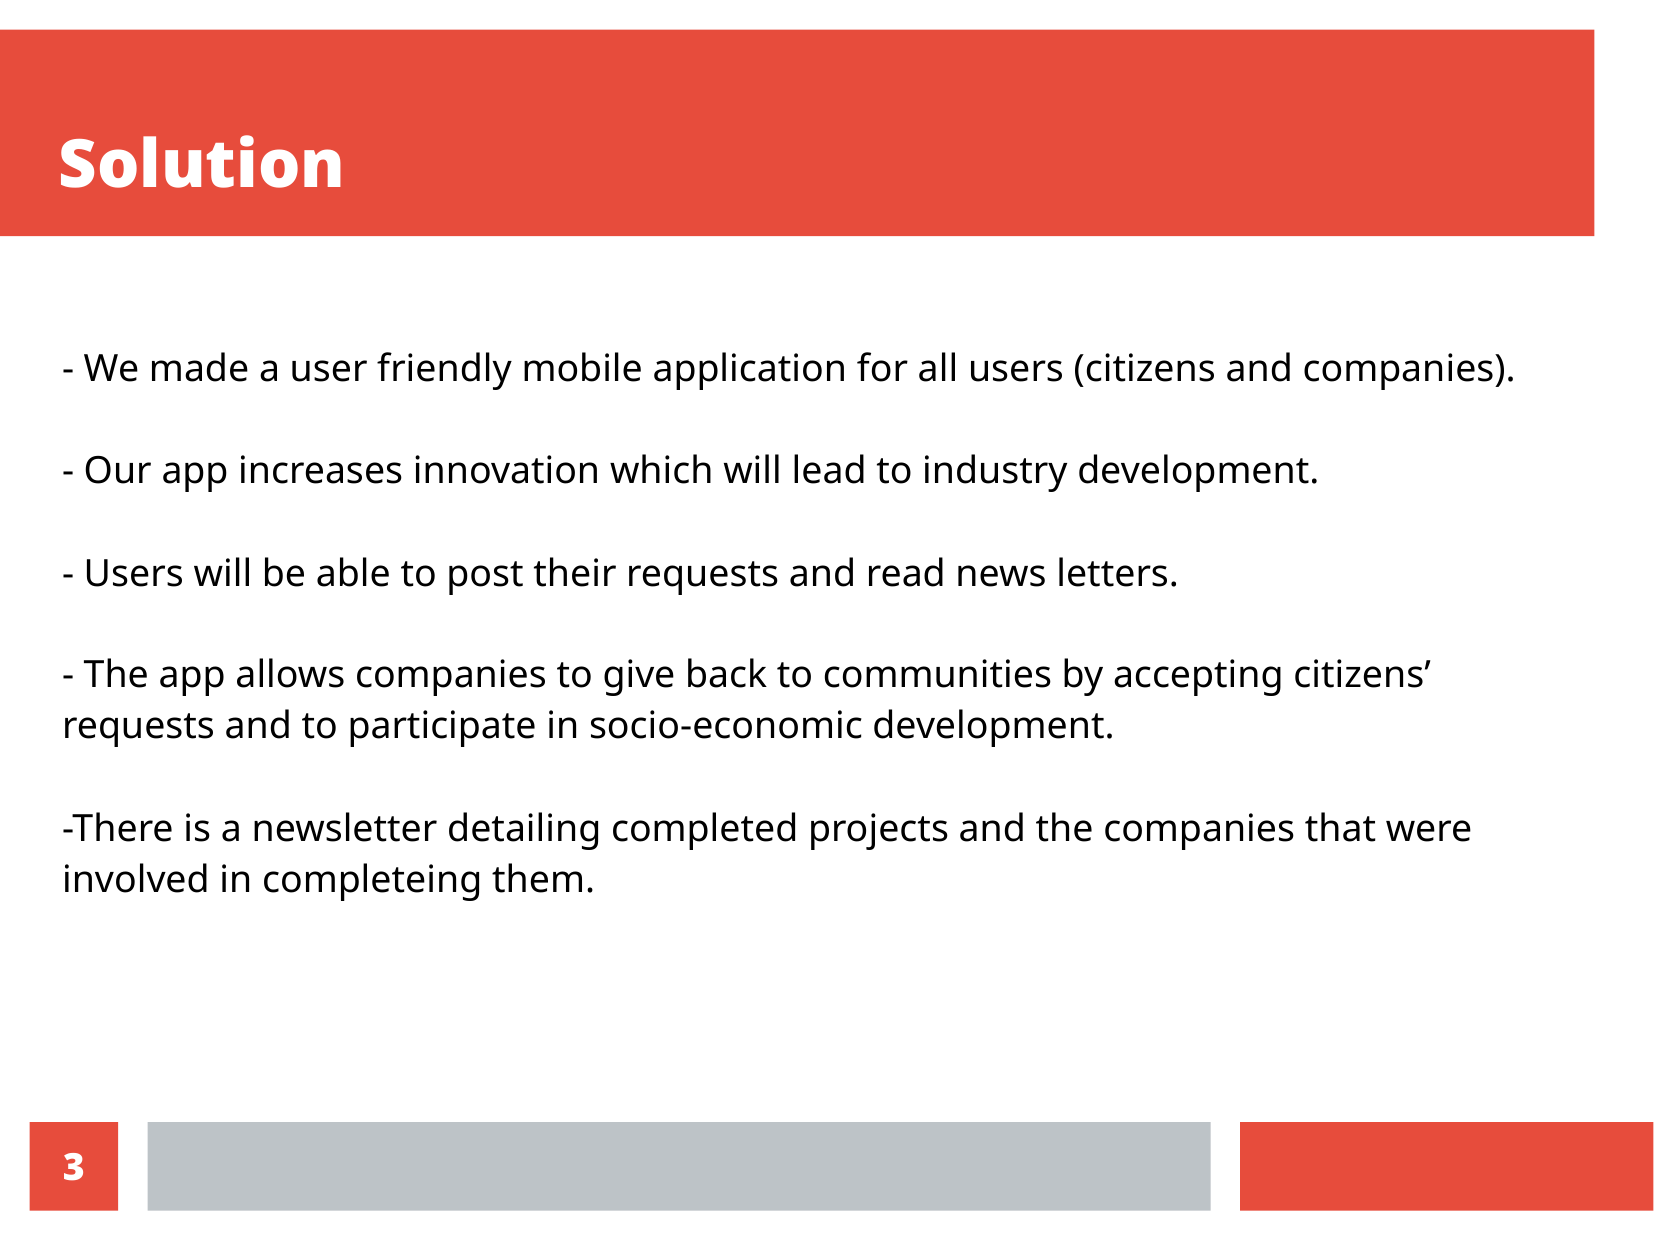

# Solution
- We made a user friendly mobile application for all users (citizens and companies).
- Our app increases innovation which will lead to industry development.
- Users will be able to post their requests and read news letters.
- The app allows companies to give back to communities by accepting citizens’ requests and to participate in socio-economic development.
-There is a newsletter detailing completed projects and the companies that were involved in completeing them.
3